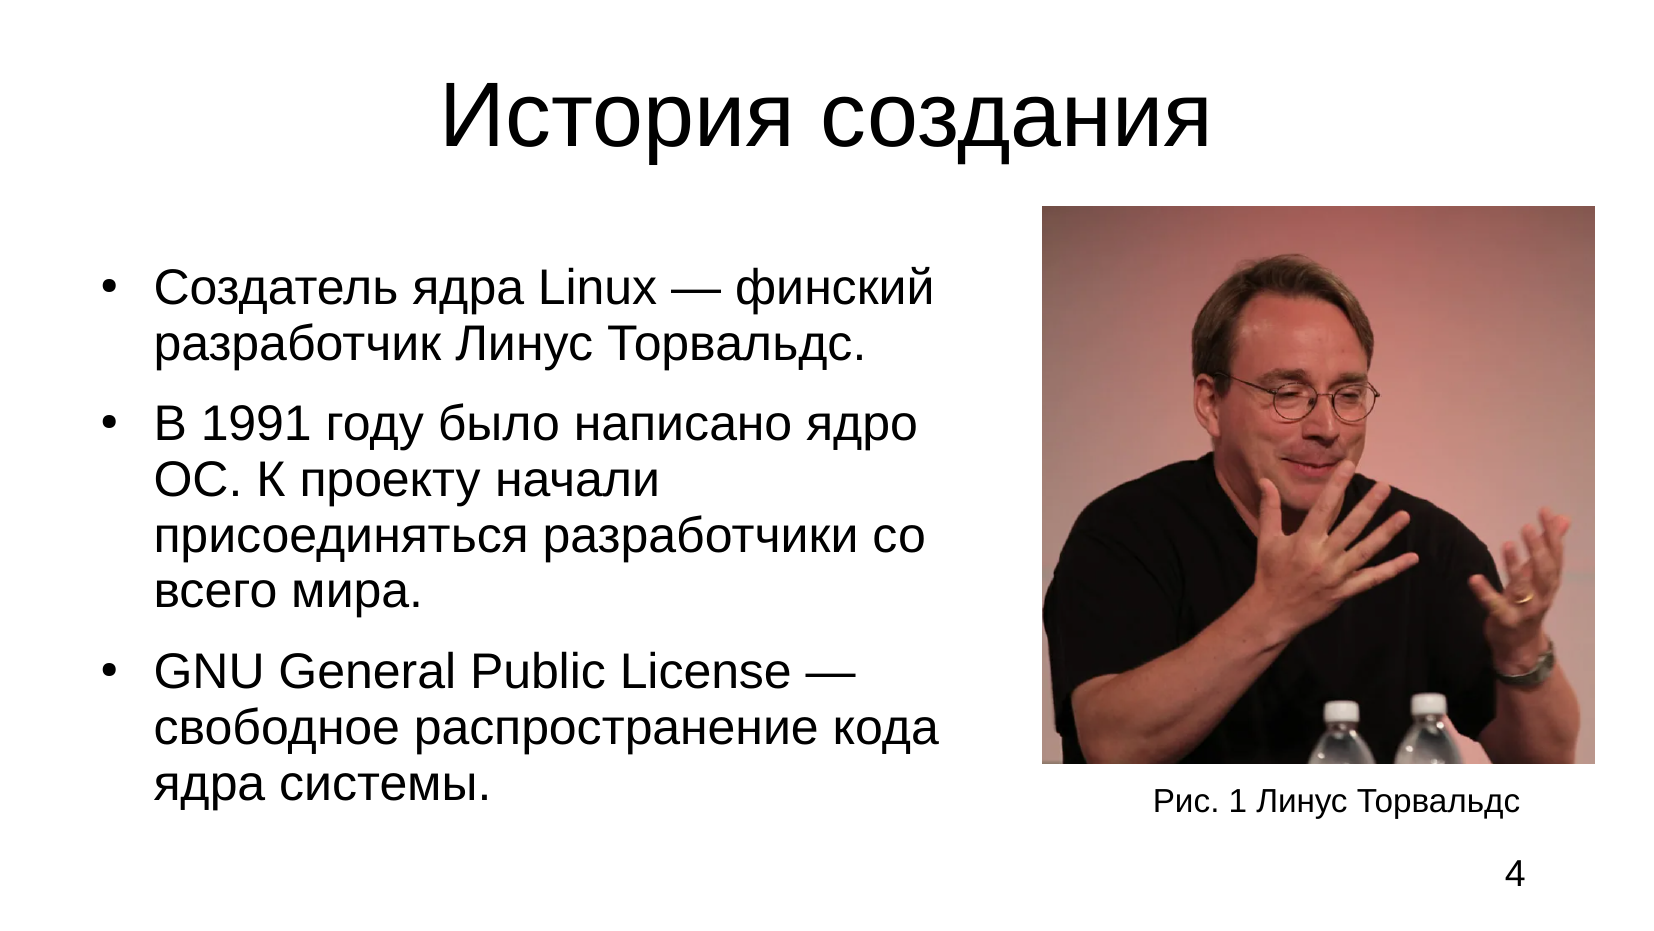

# История создания
Создатель ядра Linux — финский разработчик Линус Торвальдс.
В 1991 году было написано ядро ОС. К проекту начали присоединяться разработчики со всего мира.
GNU General Public License — свободное распространение кода ядра системы.
Рис. 1 Линус Торвальдс